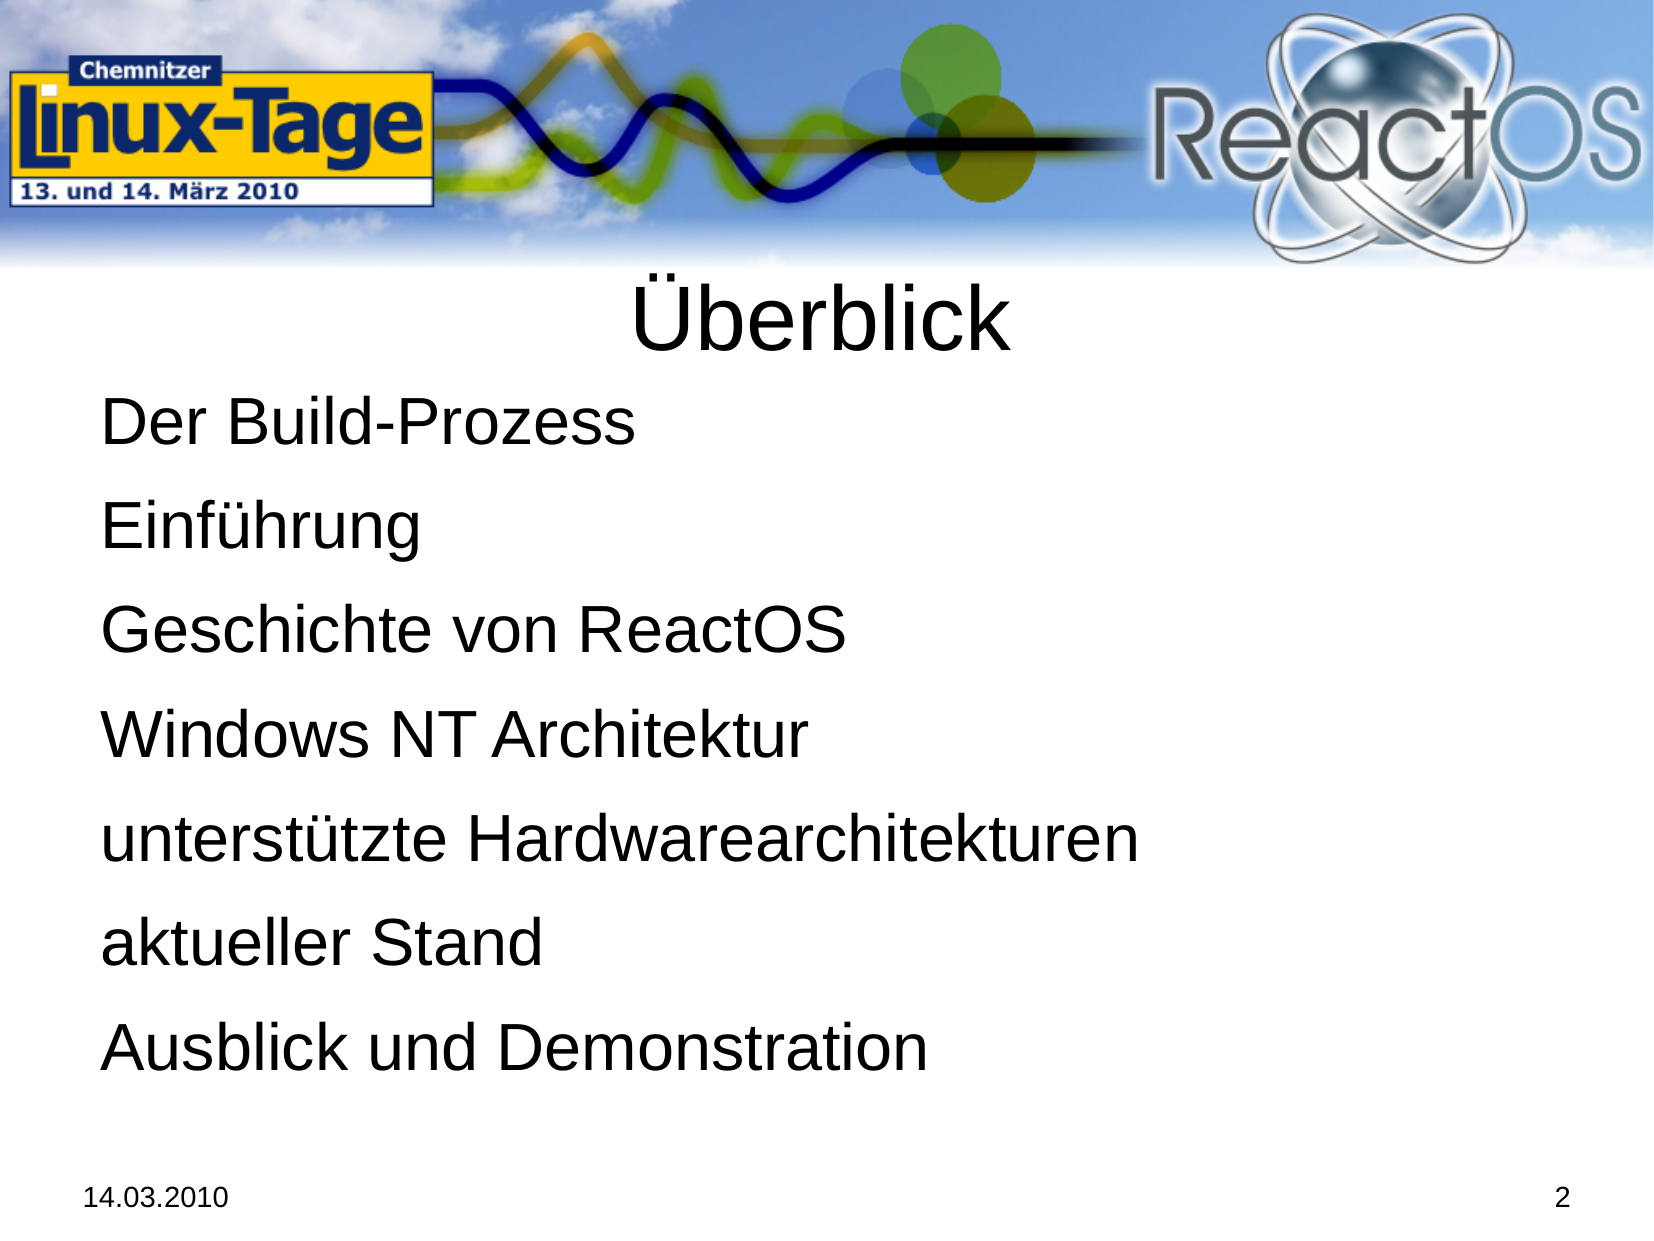

# Überblick
Der Build-Prozess
Einführung
Geschichte von ReactOS
Windows NT Architektur
unterstützte Hardwarearchitekturen
aktueller Stand
Ausblick und Demonstration
14.03.2010
2